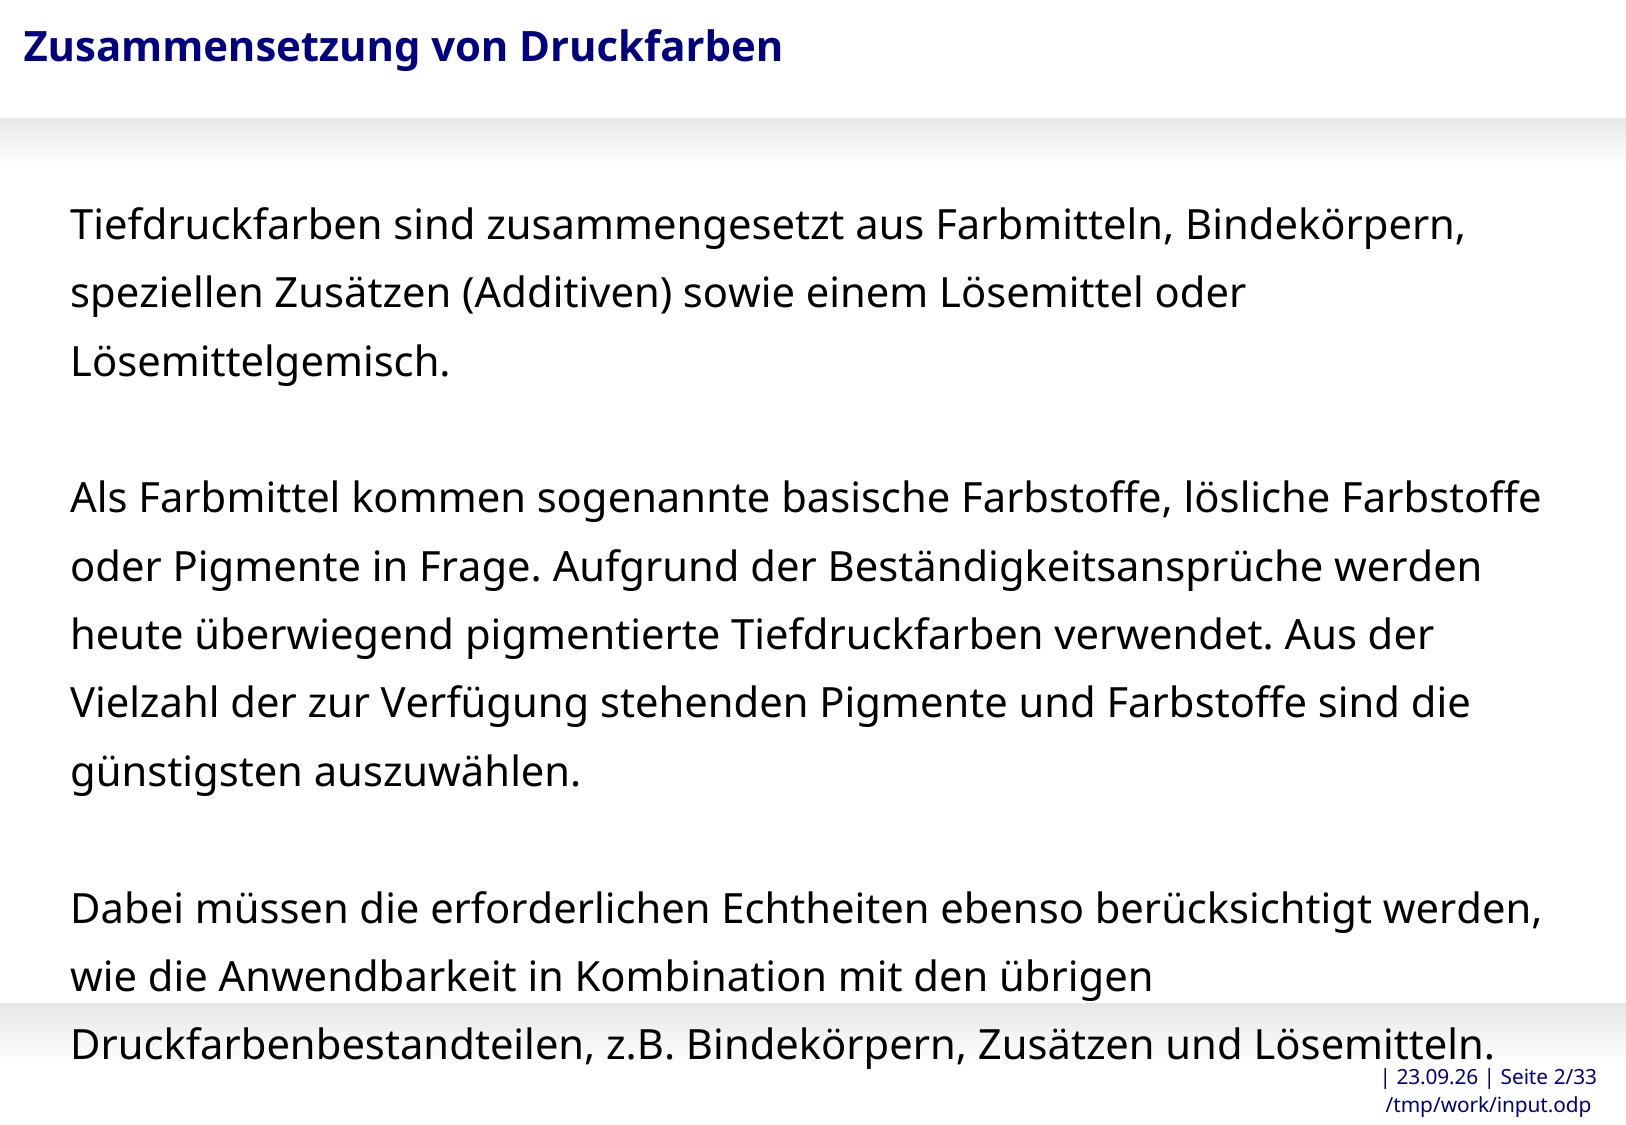

# Zusammensetzung von Druckfarben
Tiefdruckfarben sind zusammengesetzt aus Farbmitteln, Bindekörpern, speziellen Zusätzen (Additiven) sowie einem Lösemittel oder Lösemittelgemisch.
Als Farbmittel kommen sogenannte basische Farbstoffe, lösliche Farbstoffe oder Pigmente in Frage. Aufgrund der Beständigkeitsansprüche werden heute überwiegend pigmentierte Tiefdruckfarben verwendet. Aus der Vielzahl der zur Verfügung stehenden Pigmente und Farbstoffe sind die günstigsten auszuwählen.
Dabei müssen die erforderlichen Echtheiten ebenso berücksichtigt werden, wie die Anwendbarkeit in Kombination mit den übrigen Druckfarbenbestandteilen, z.B. Bindekörpern, Zusätzen und Lösemitteln.